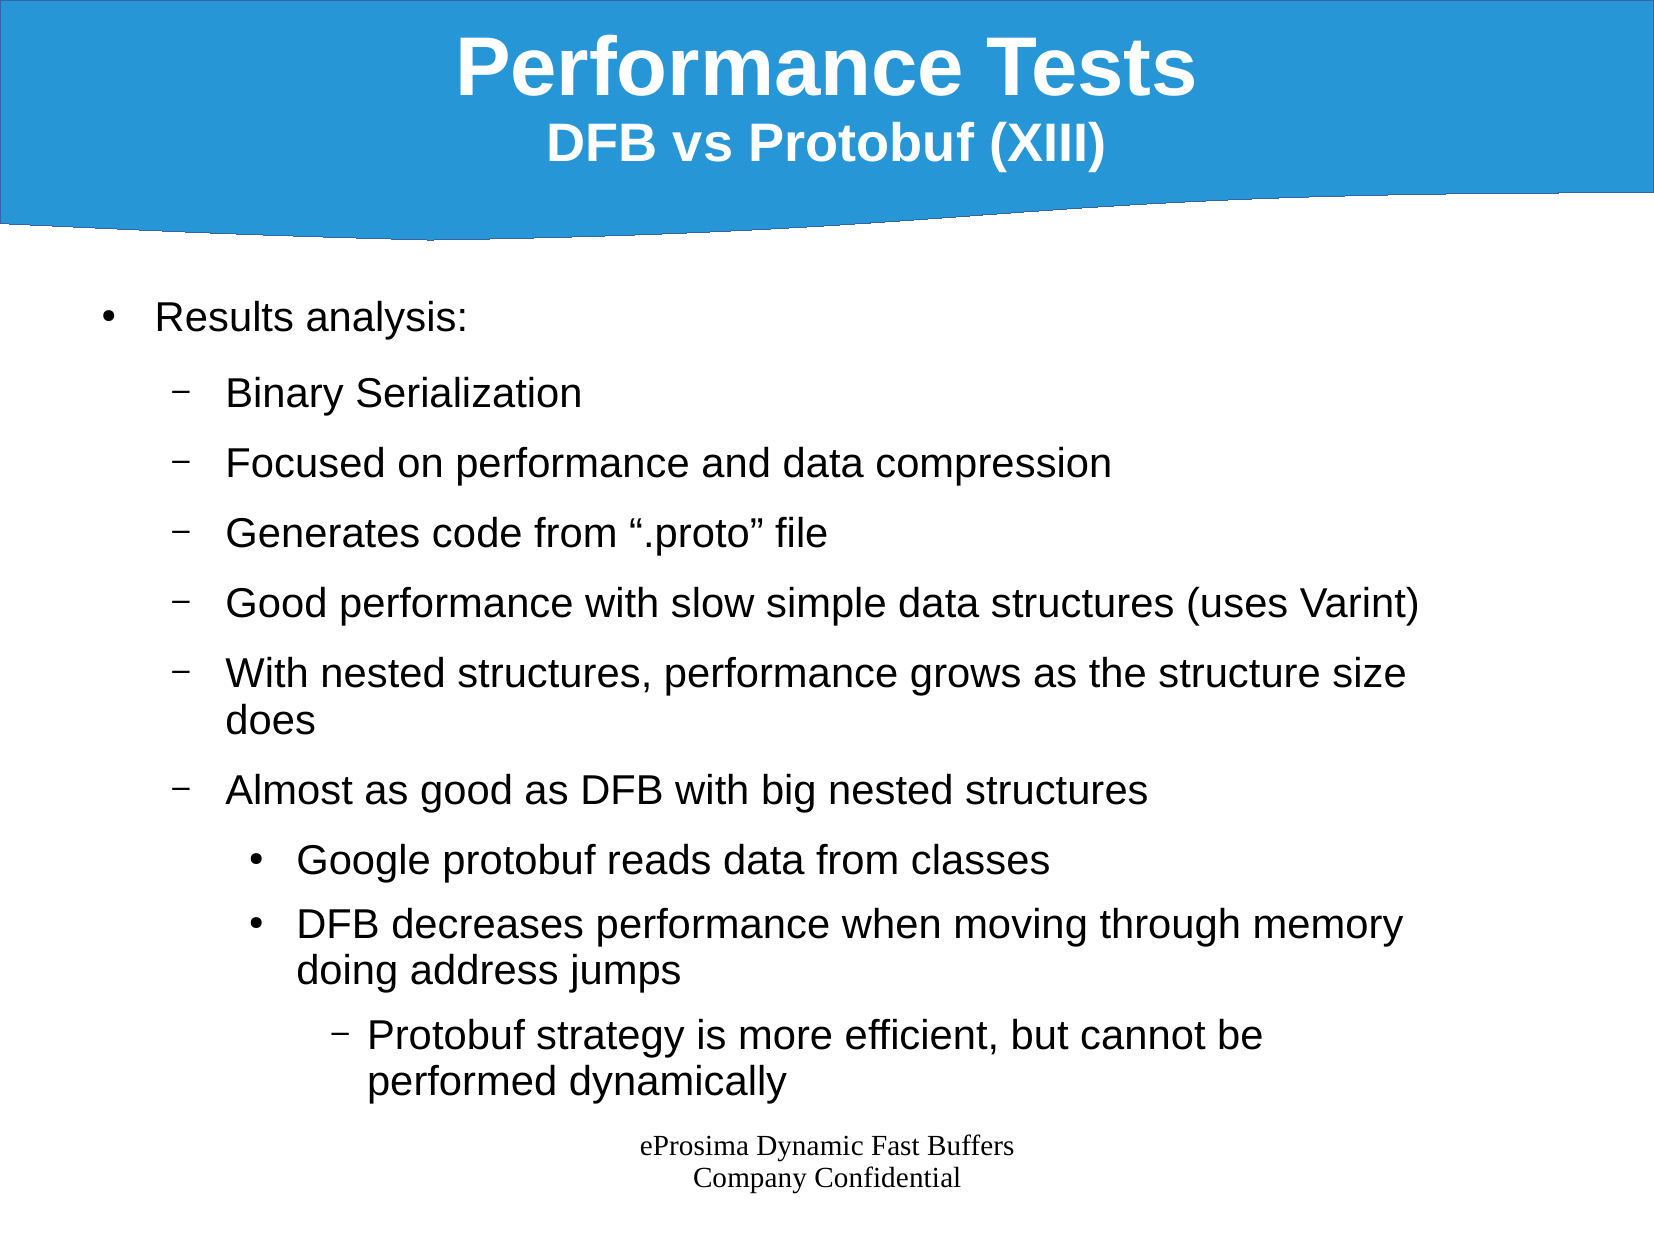

Performance Tests
DFB vs Protobuf (XIII)
# Results analysis:
Binary Serialization
Focused on performance and data compression
Generates code from “.proto” file
Good performance with slow simple data structures (uses Varint)
With nested structures, performance grows as the structure size does
Almost as good as DFB with big nested structures
Google protobuf reads data from classes
DFB decreases performance when moving through memory doing address jumps
Protobuf strategy is more efficient, but cannot be performed dynamically
eProsima Dynamic Fast Buffers